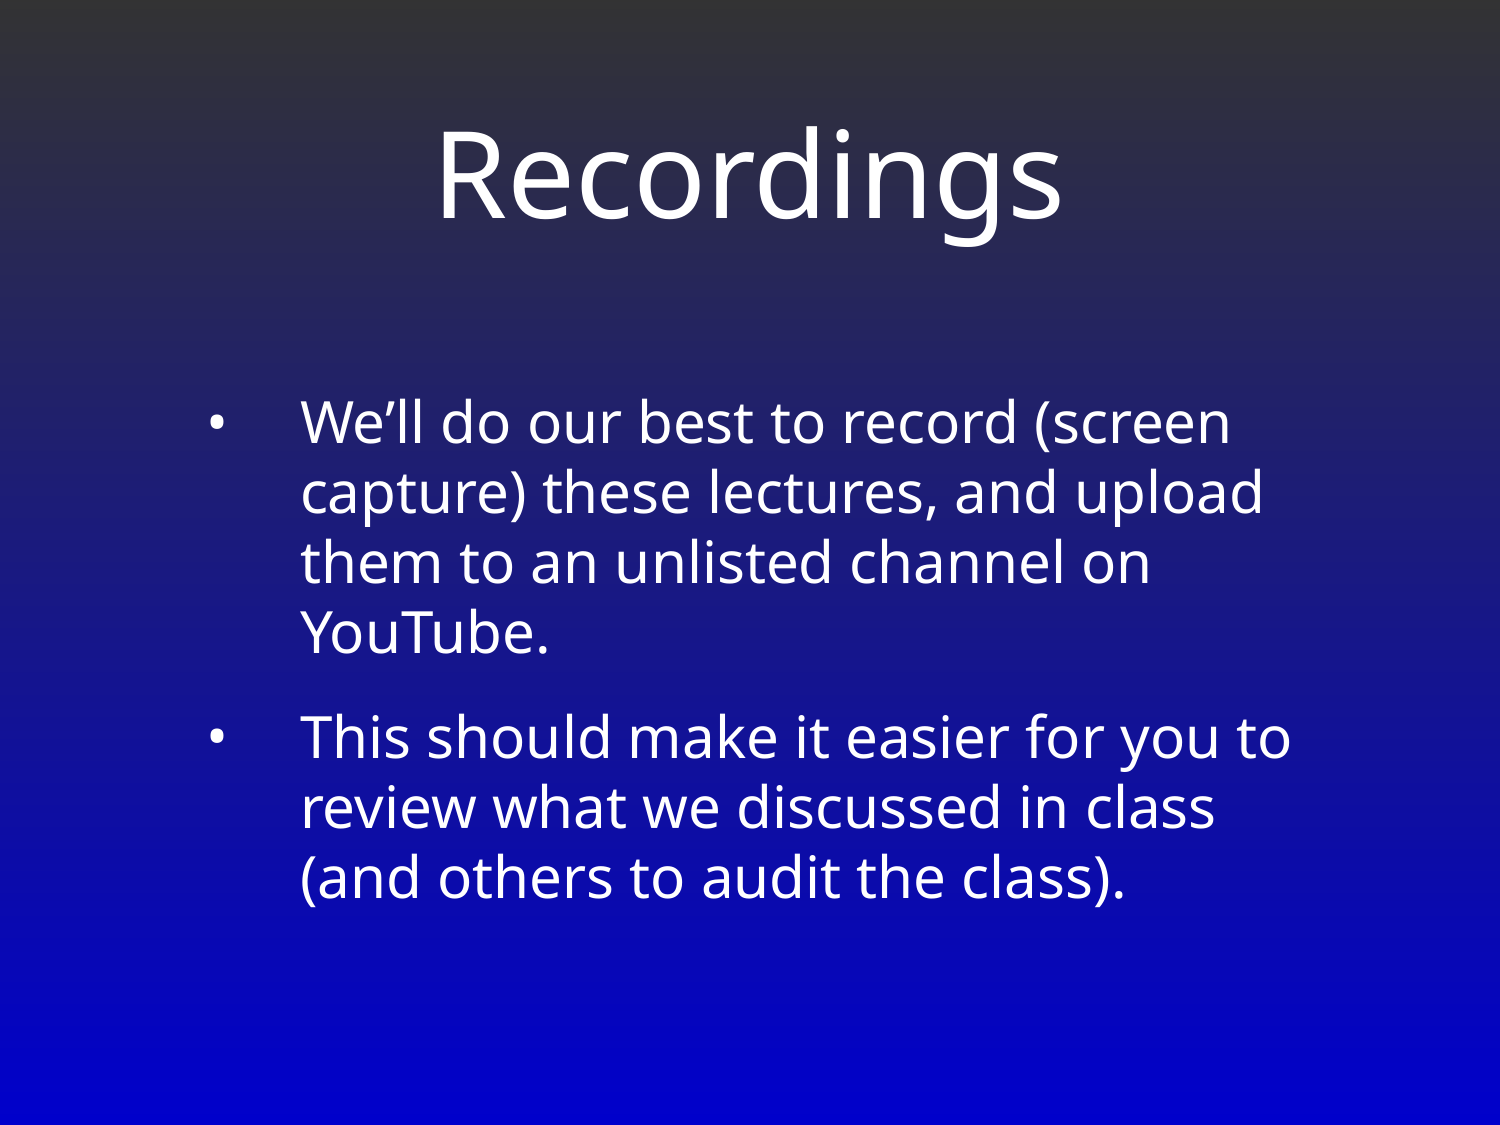

# Recordings
We’ll do our best to record (screen capture) these lectures, and upload them to an unlisted channel on YouTube.
This should make it easier for you to review what we discussed in class (and others to audit the class).